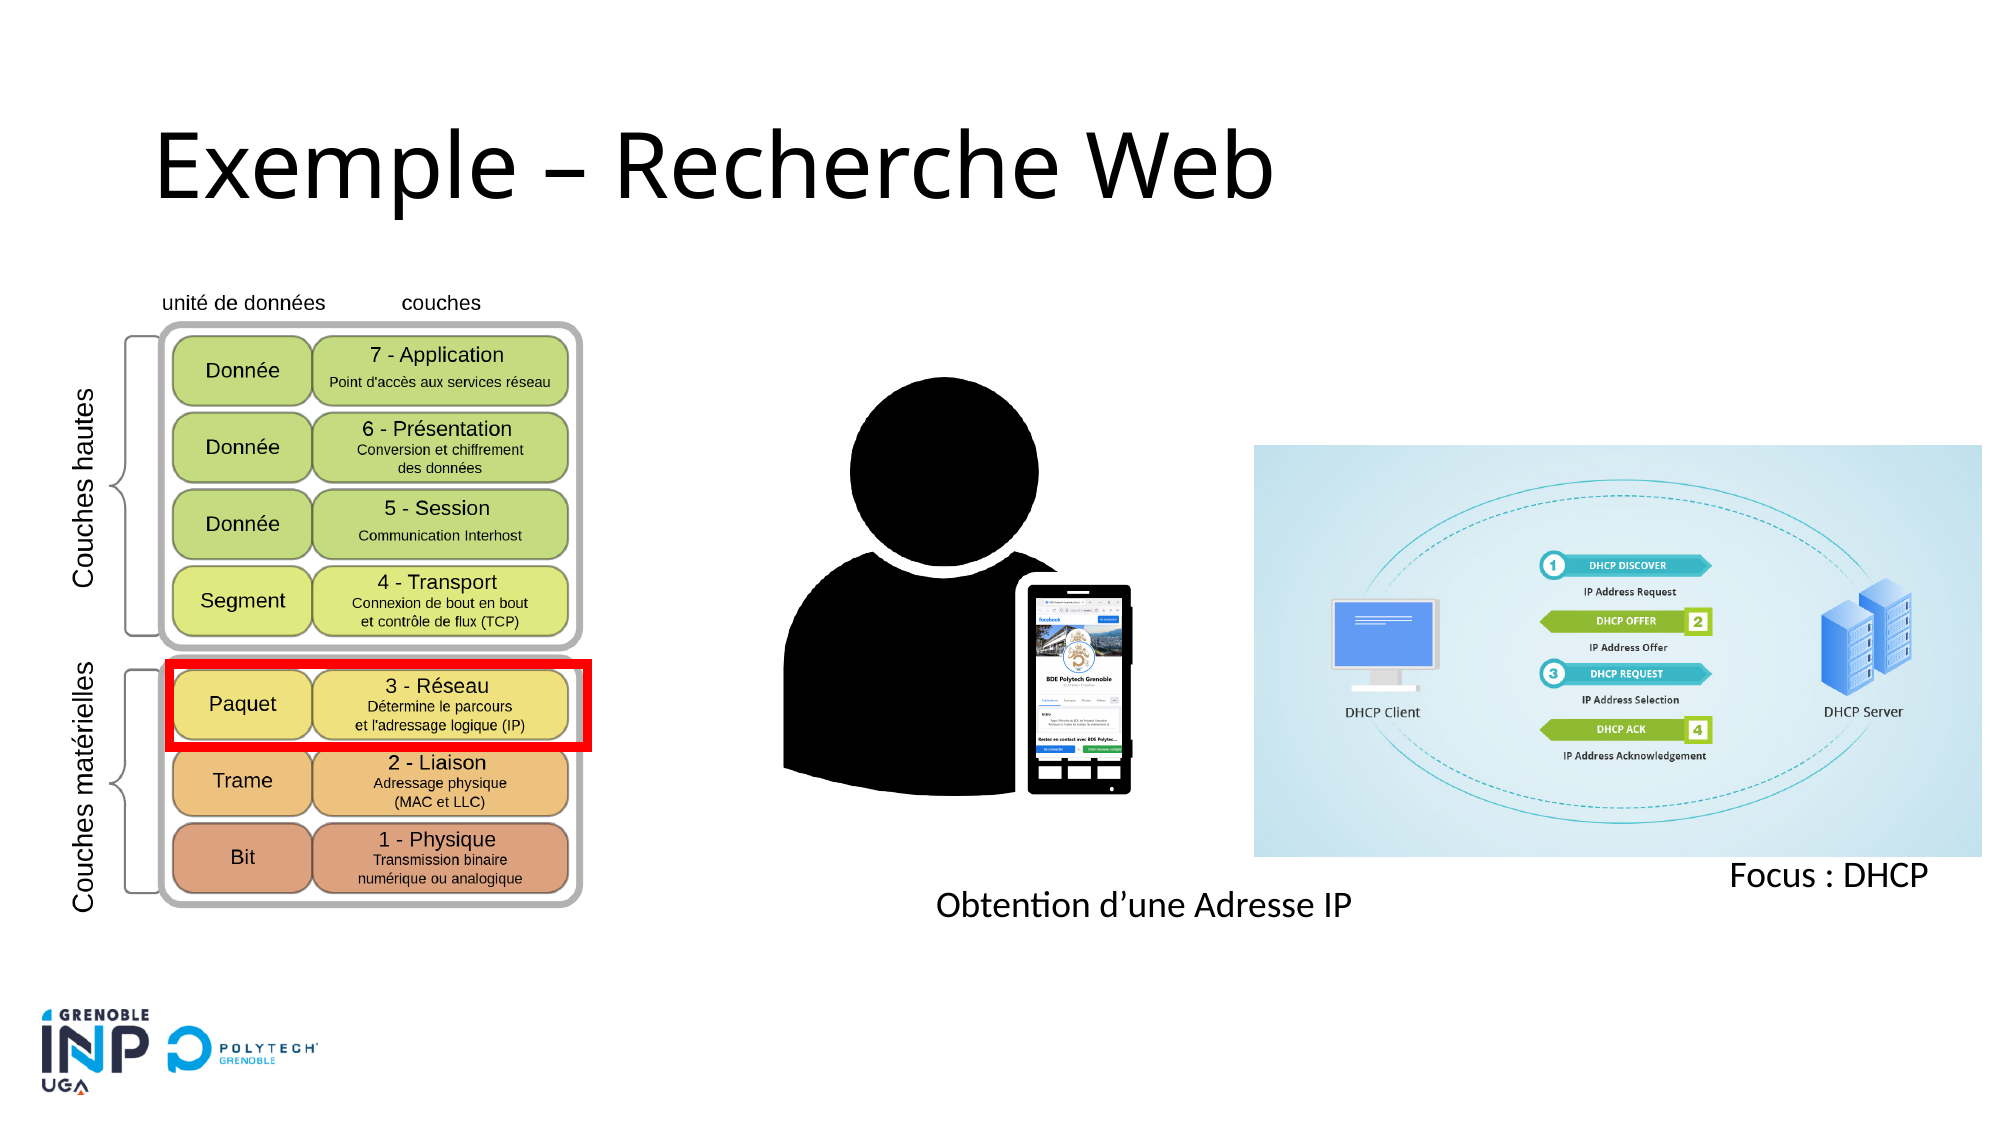

# Exemple – Recherche Web
Focus : DHCP
Obtention d’une Adresse IP